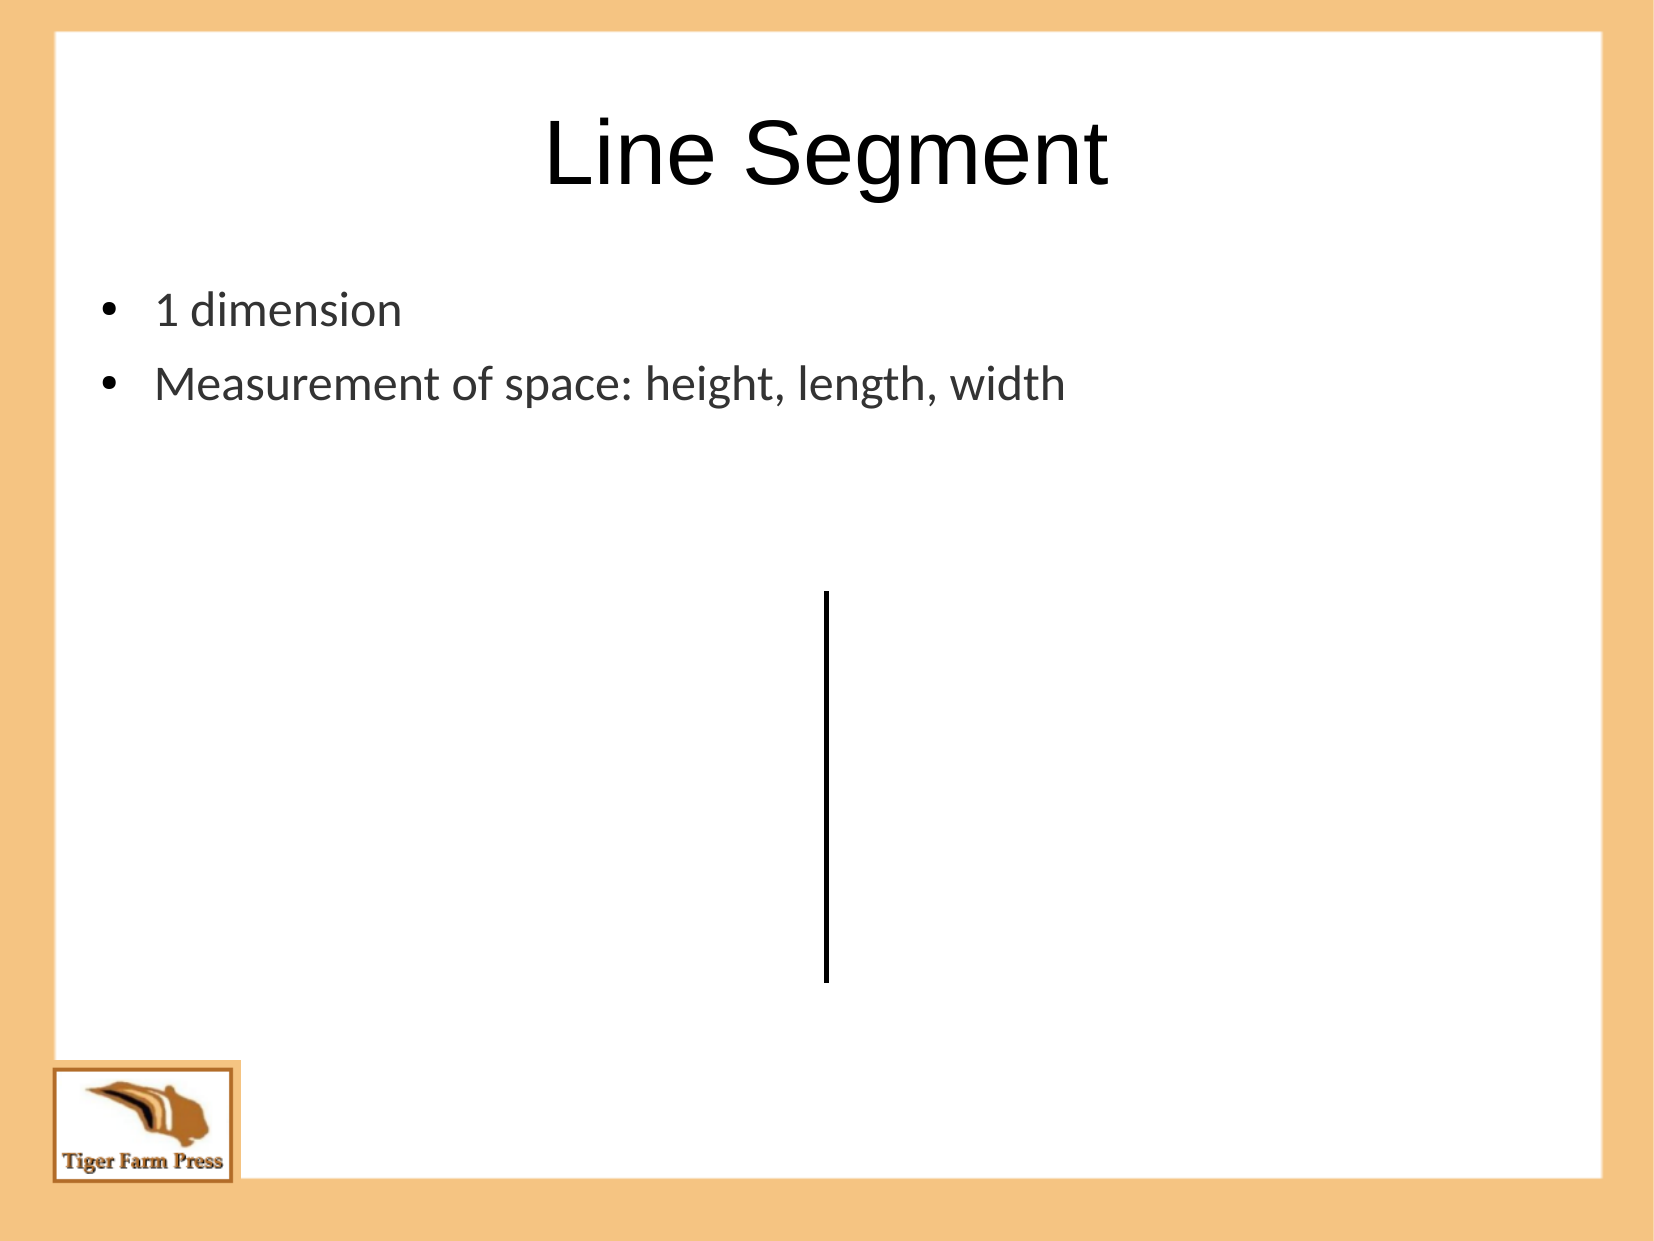

# Line Segment
1 dimension
Measurement of space: height, length, width